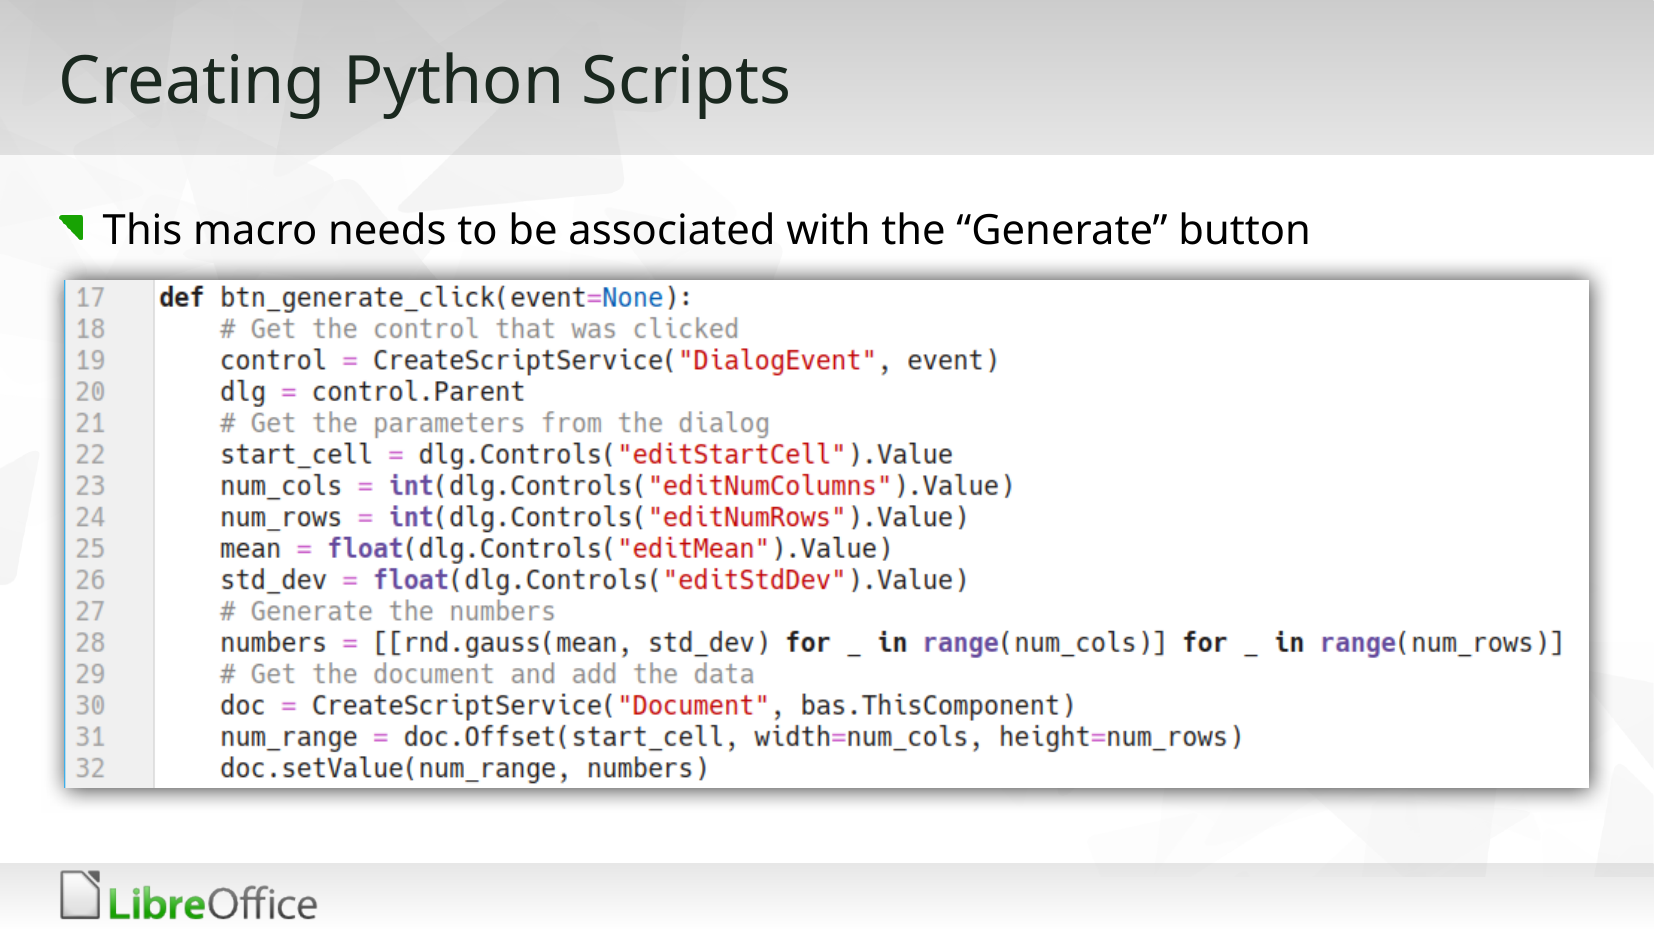

# Creating Python Scripts
This macro needs to be associated with the “Generate” button